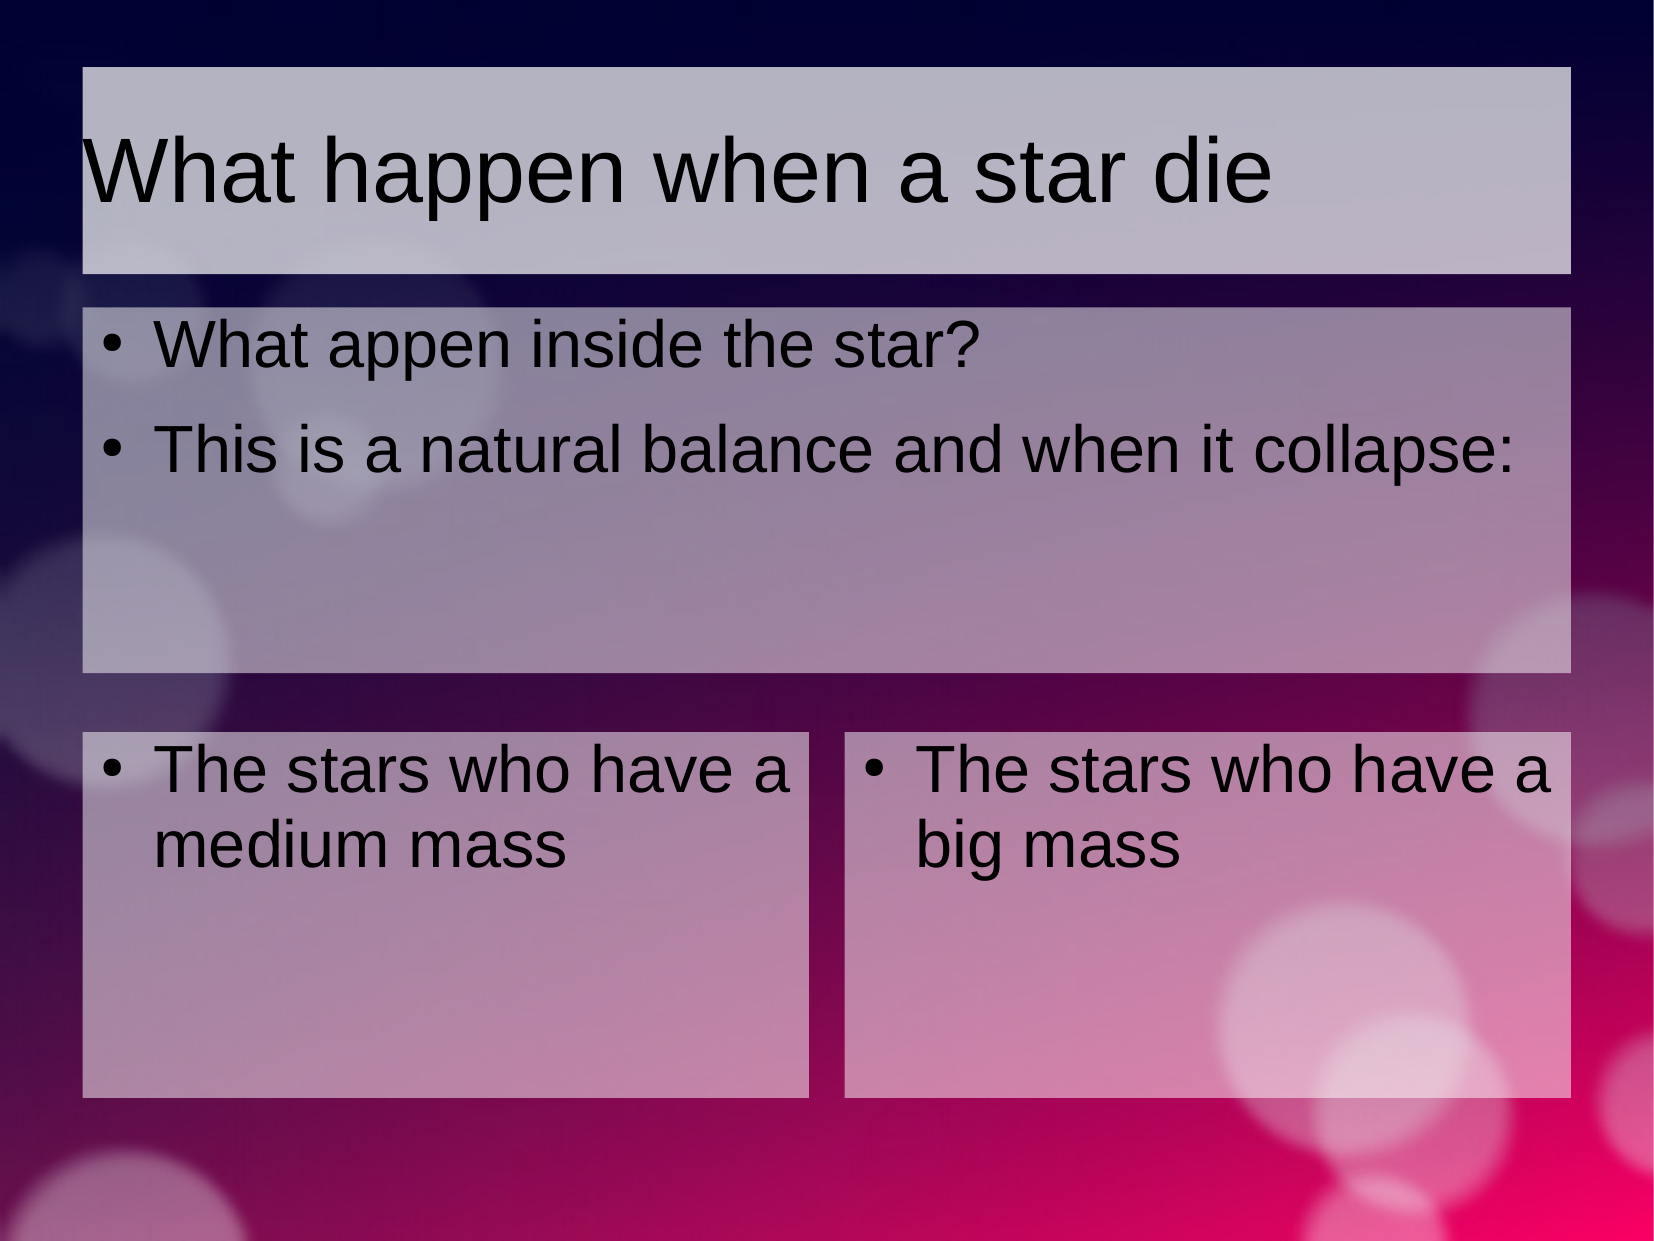

# What happen when a star die
What appen inside the star?
This is a natural balance and when it collapse:
The stars who have a medium mass
The stars who have a big mass